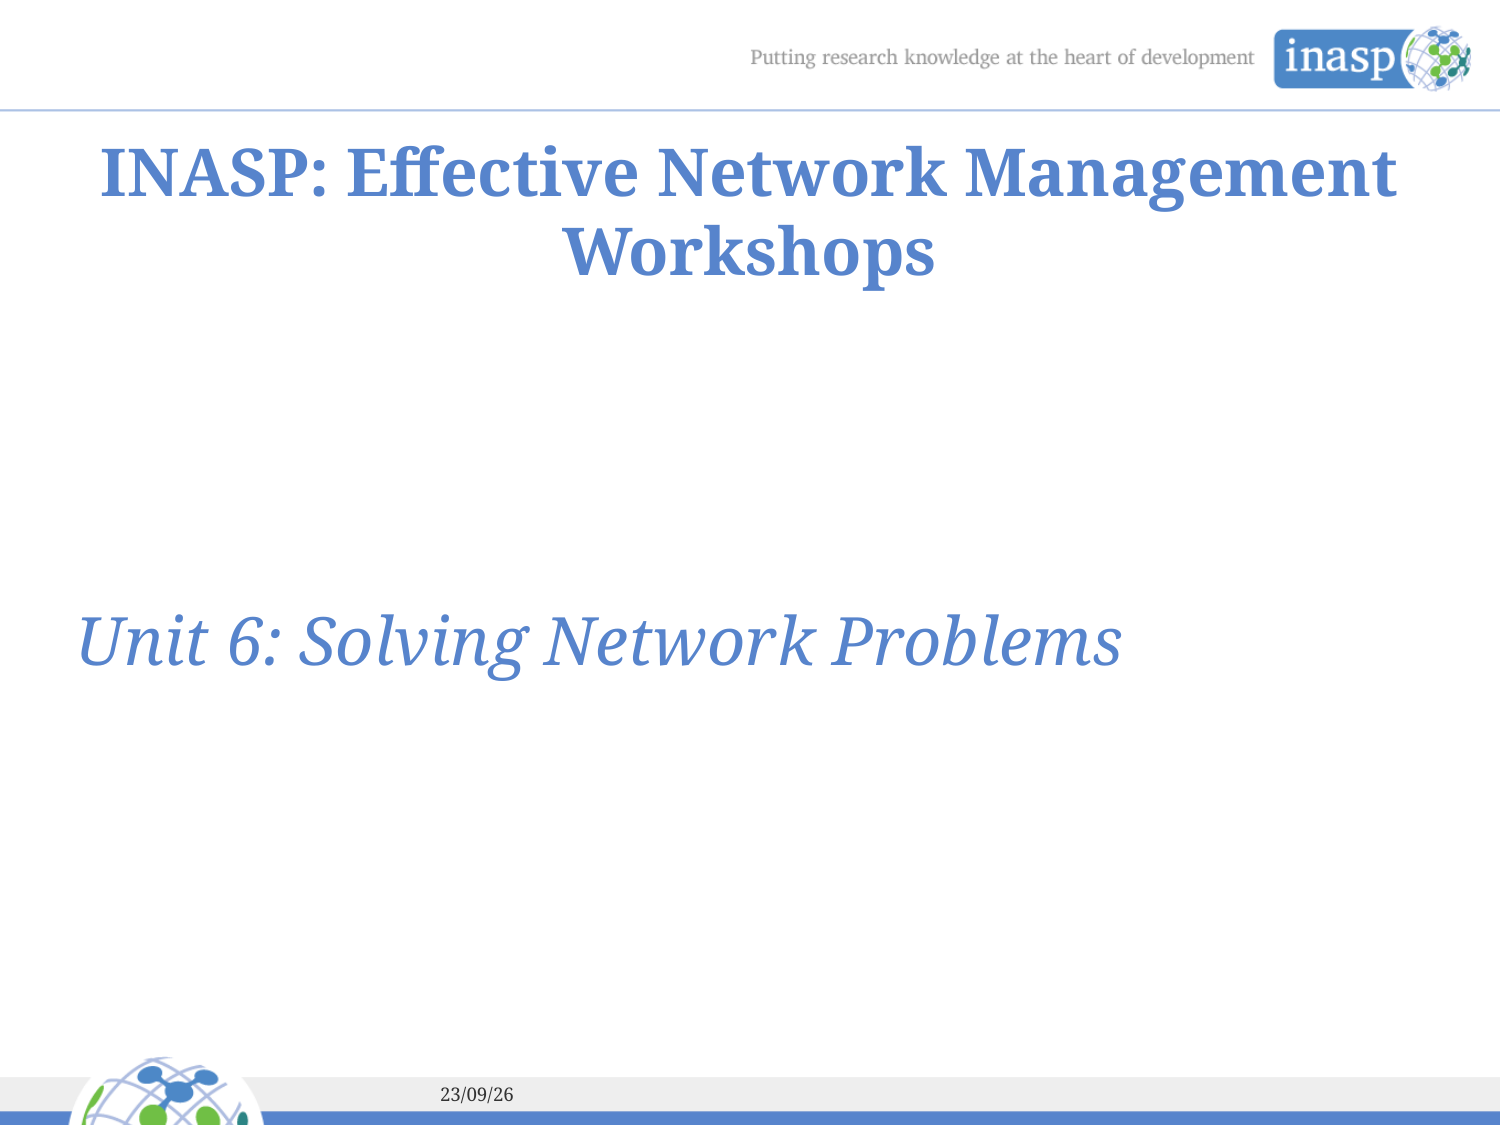

# INASP: Effective Network Management Workshops
Unit 6: Solving Network Problems